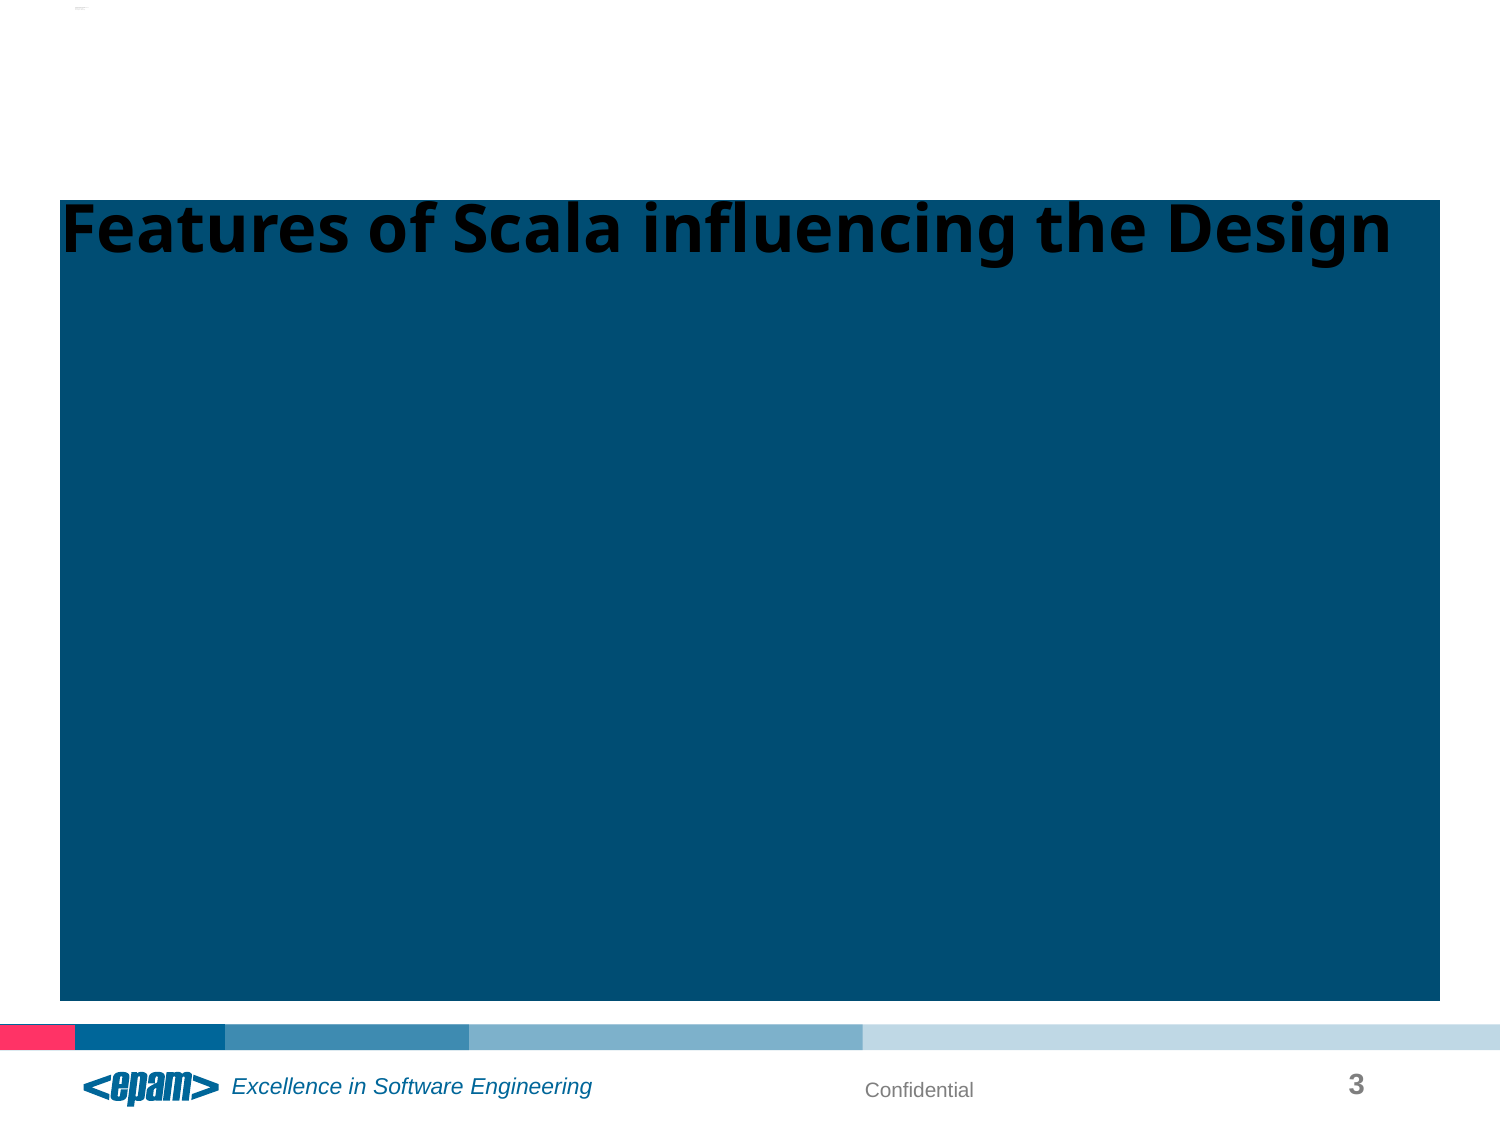

# Functions as first-class citizens
Advanced OO techniques
Strong type system
Encouraged immutability
Features of Scala influencing the Design
3
Confidential